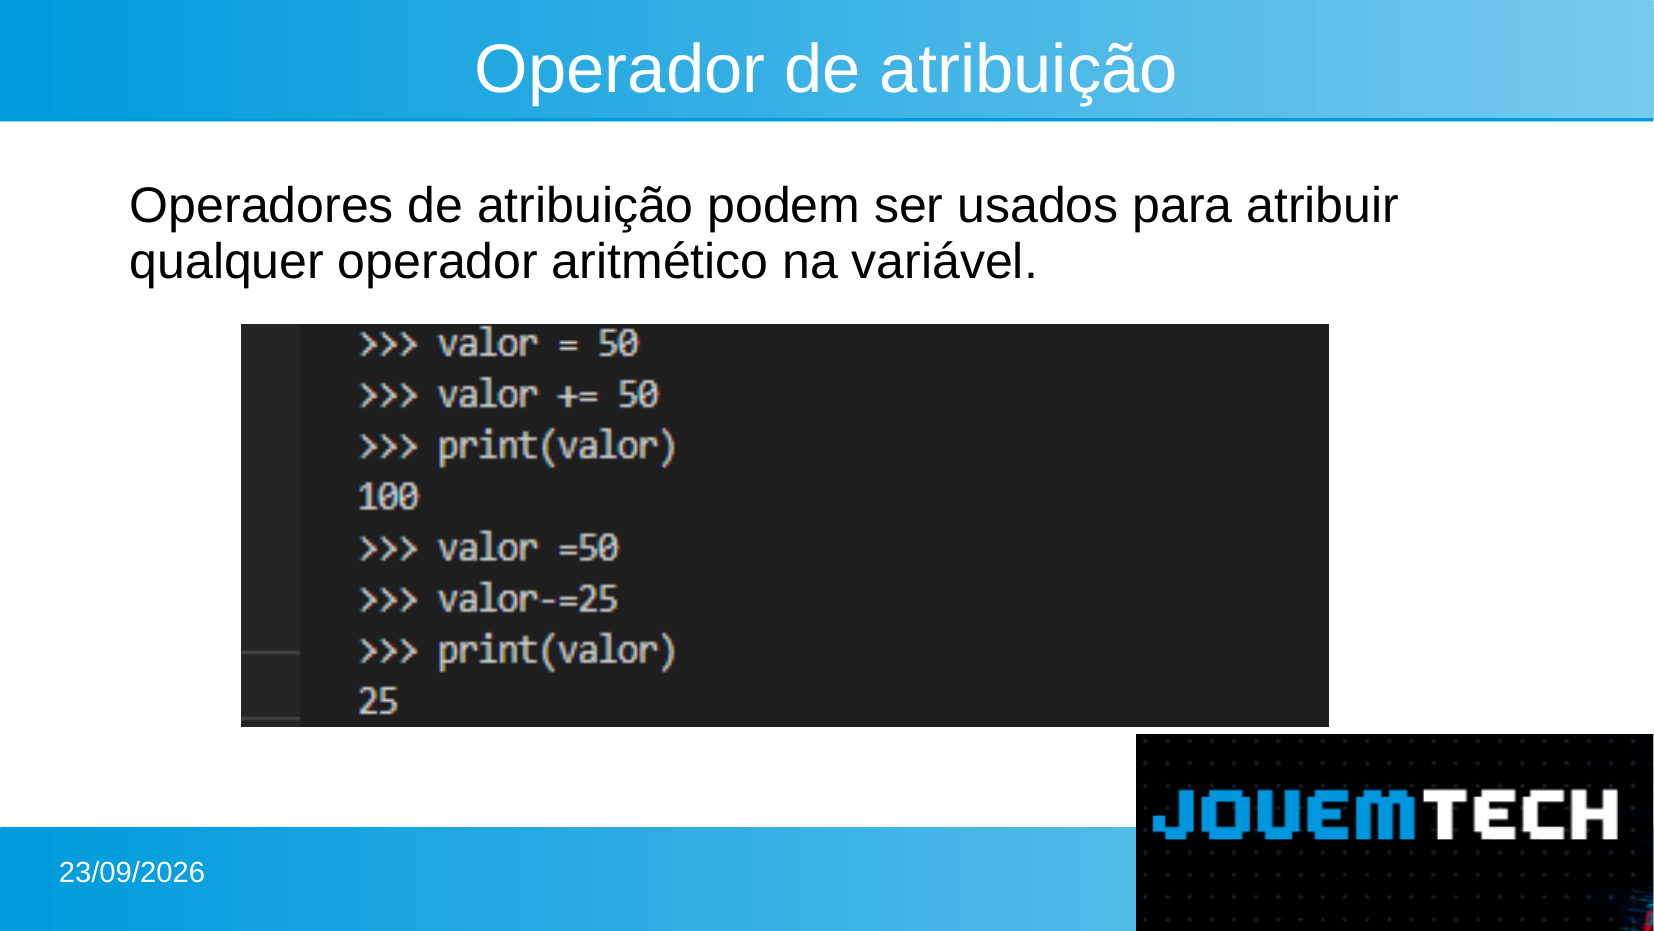

# Operador de atribuição
Operadores de atribuição podem ser usados para atribuir qualquer operador aritmético na variável.
7